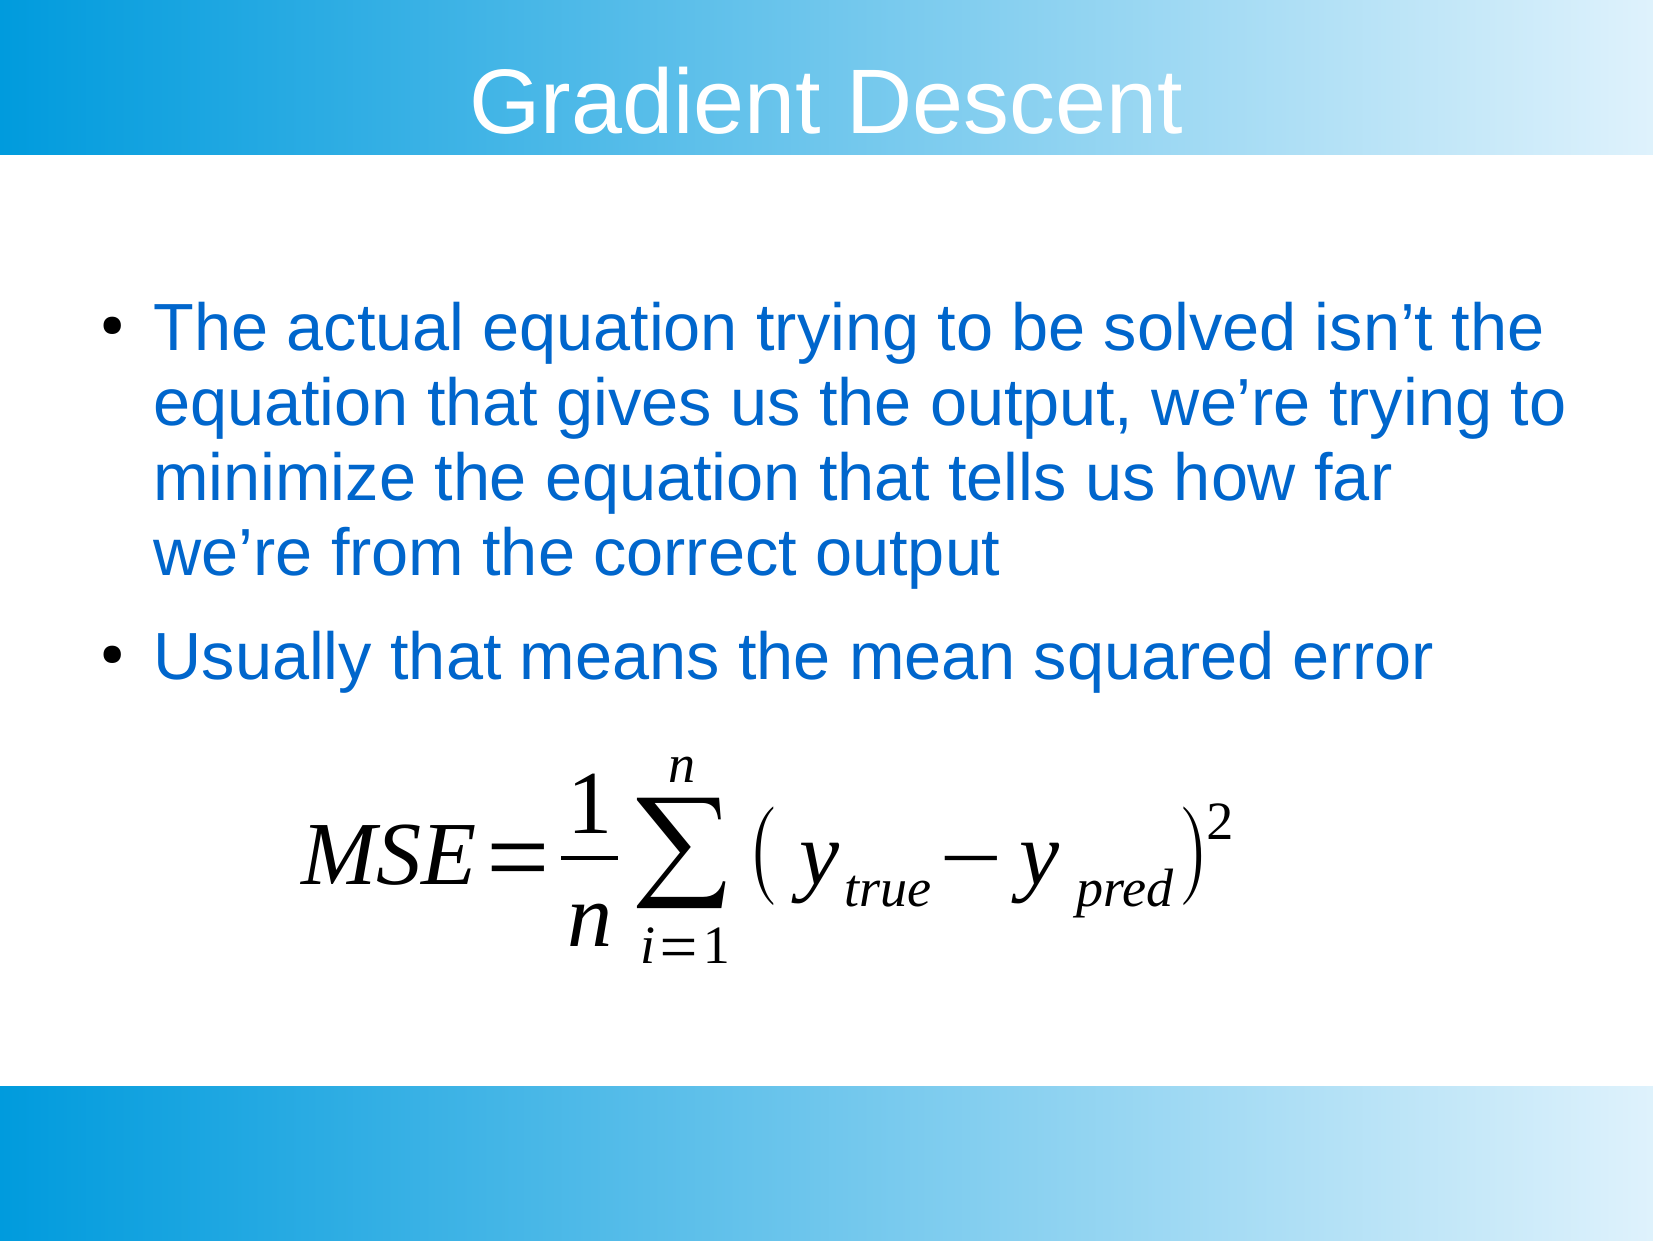

# Gradient Descent
The actual equation trying to be solved isn’t the equation that gives us the output, we’re trying to minimize the equation that tells us how far we’re from the correct output
Usually that means the mean squared error